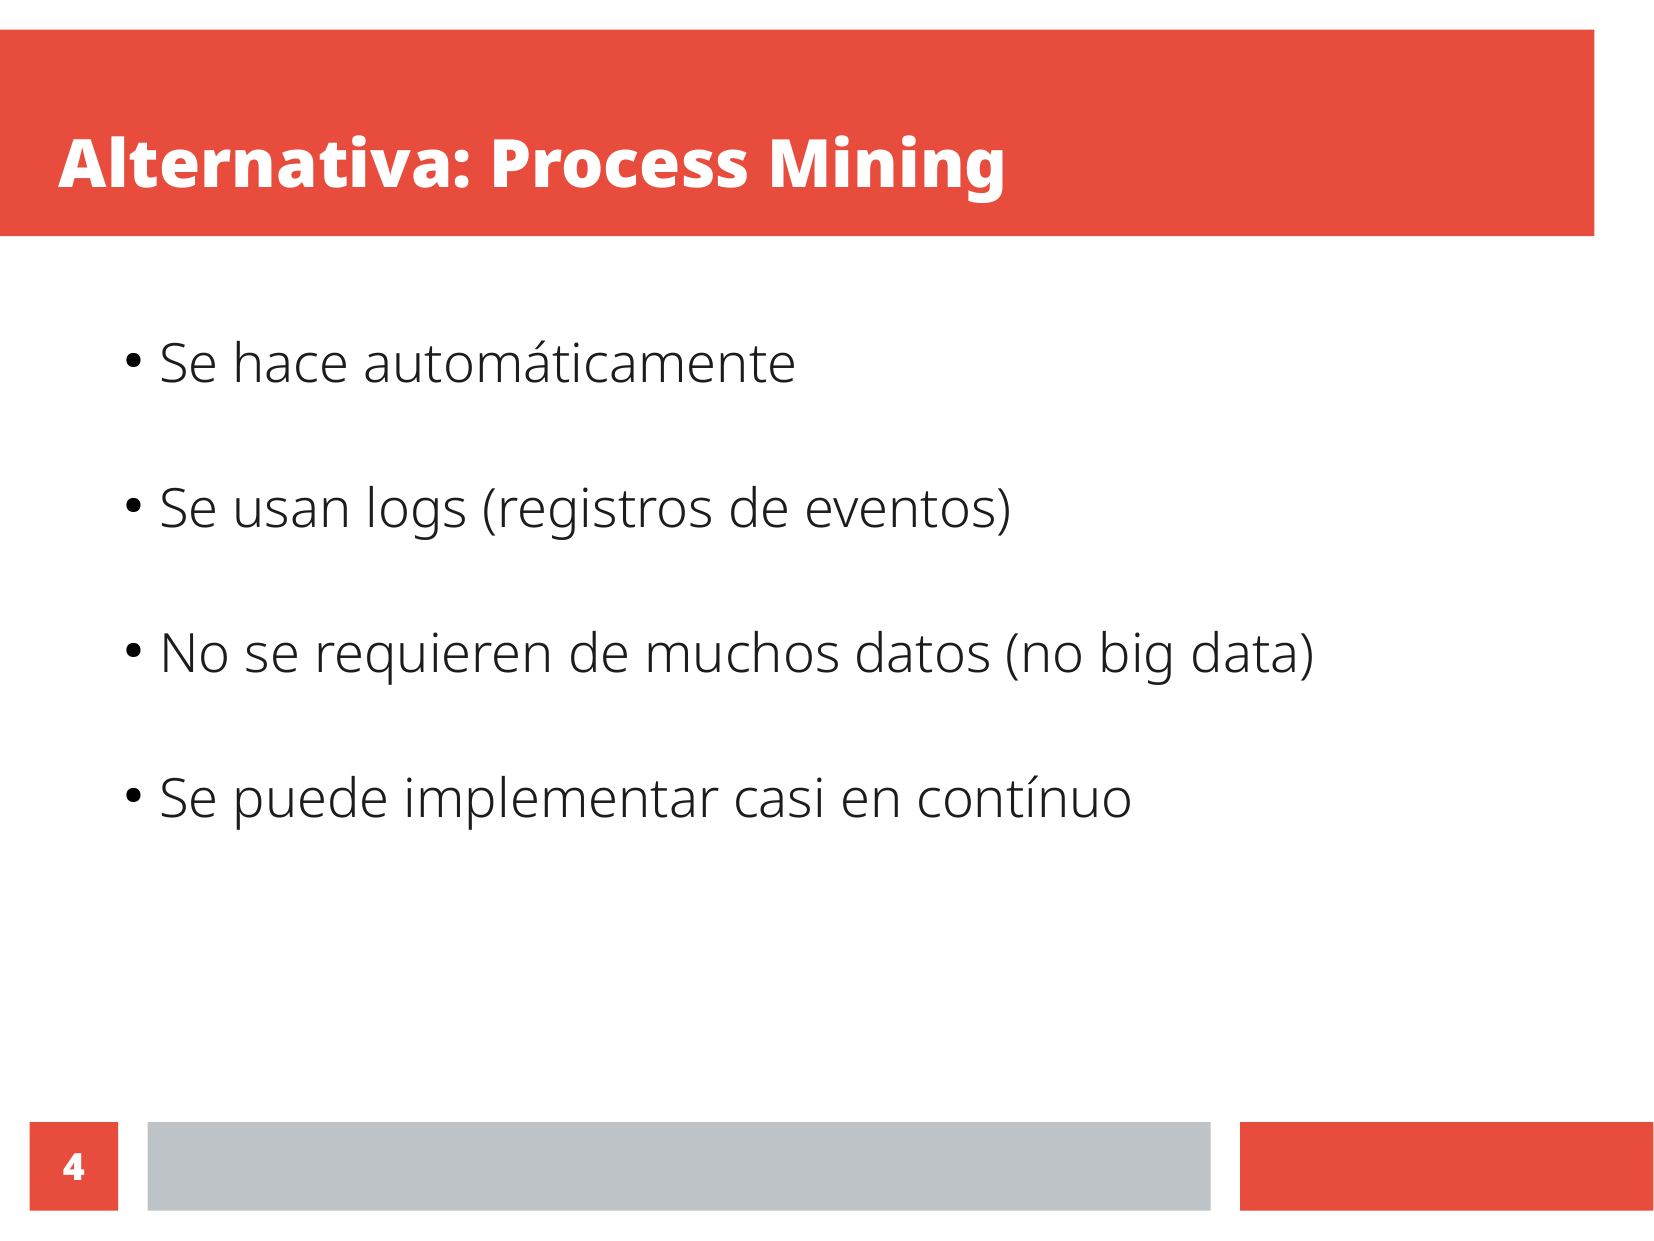

# Alternativa: Process Mining
Se hace automáticamente
Se usan logs (registros de eventos)
No se requieren de muchos datos (no big data)
Se puede implementar casi en contínuo
4